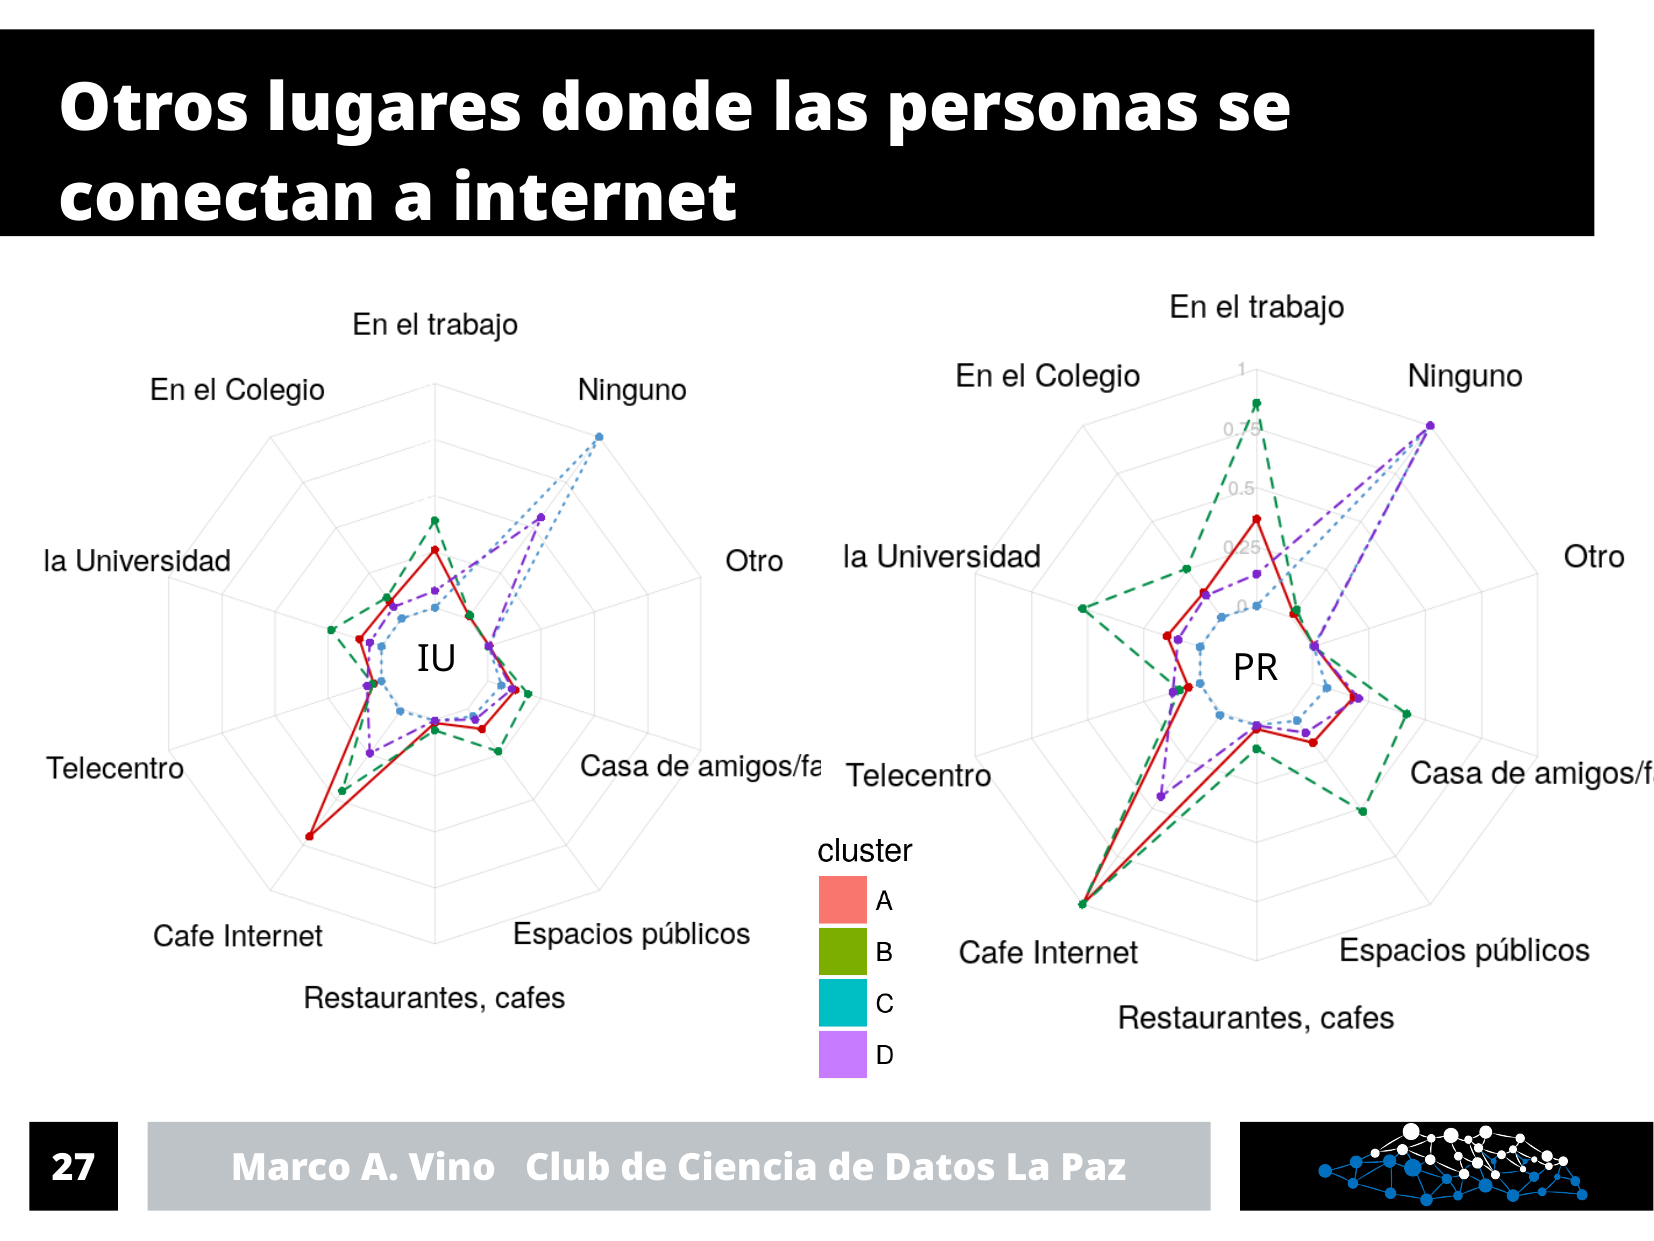

# Otros lugares donde las personas se conectan a internet
IU
PR
27